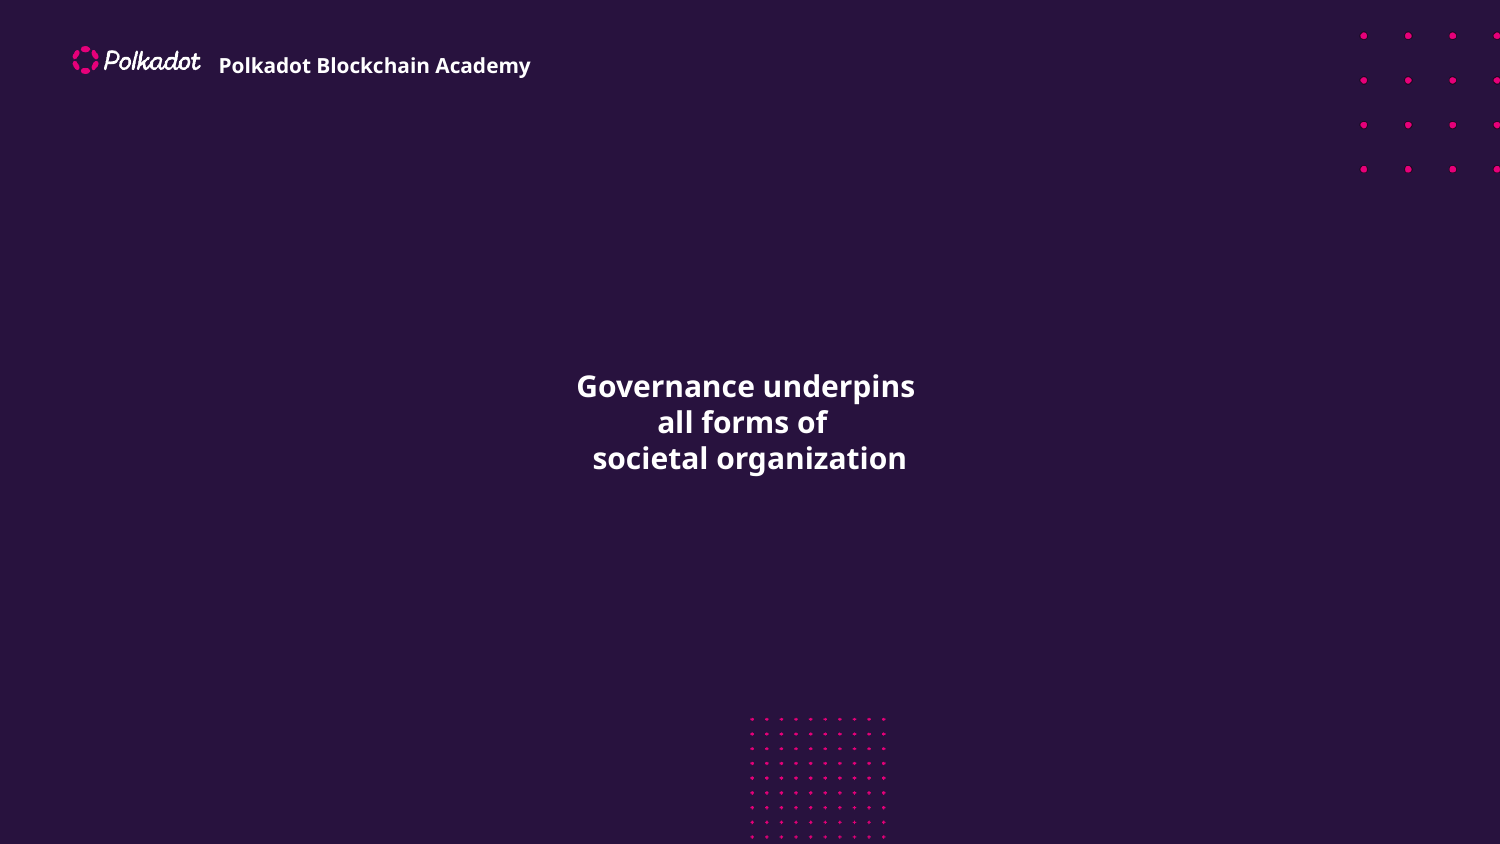

# Governance underpins all forms of societal organization